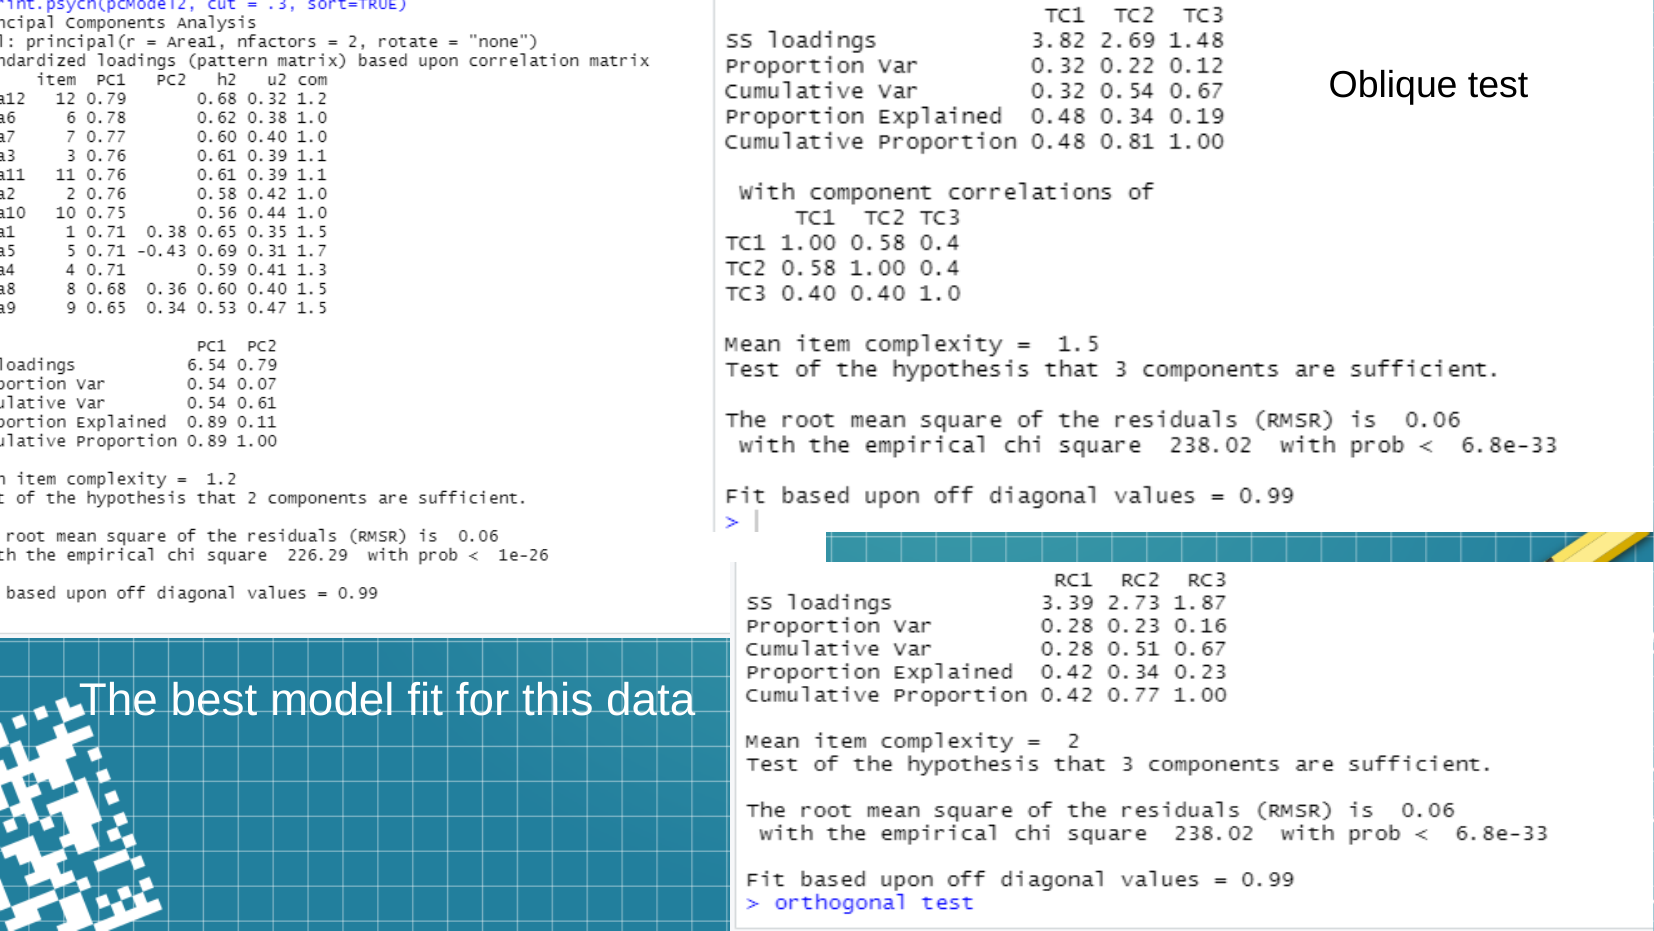

o
#
Oblique test
The best model fit for this data